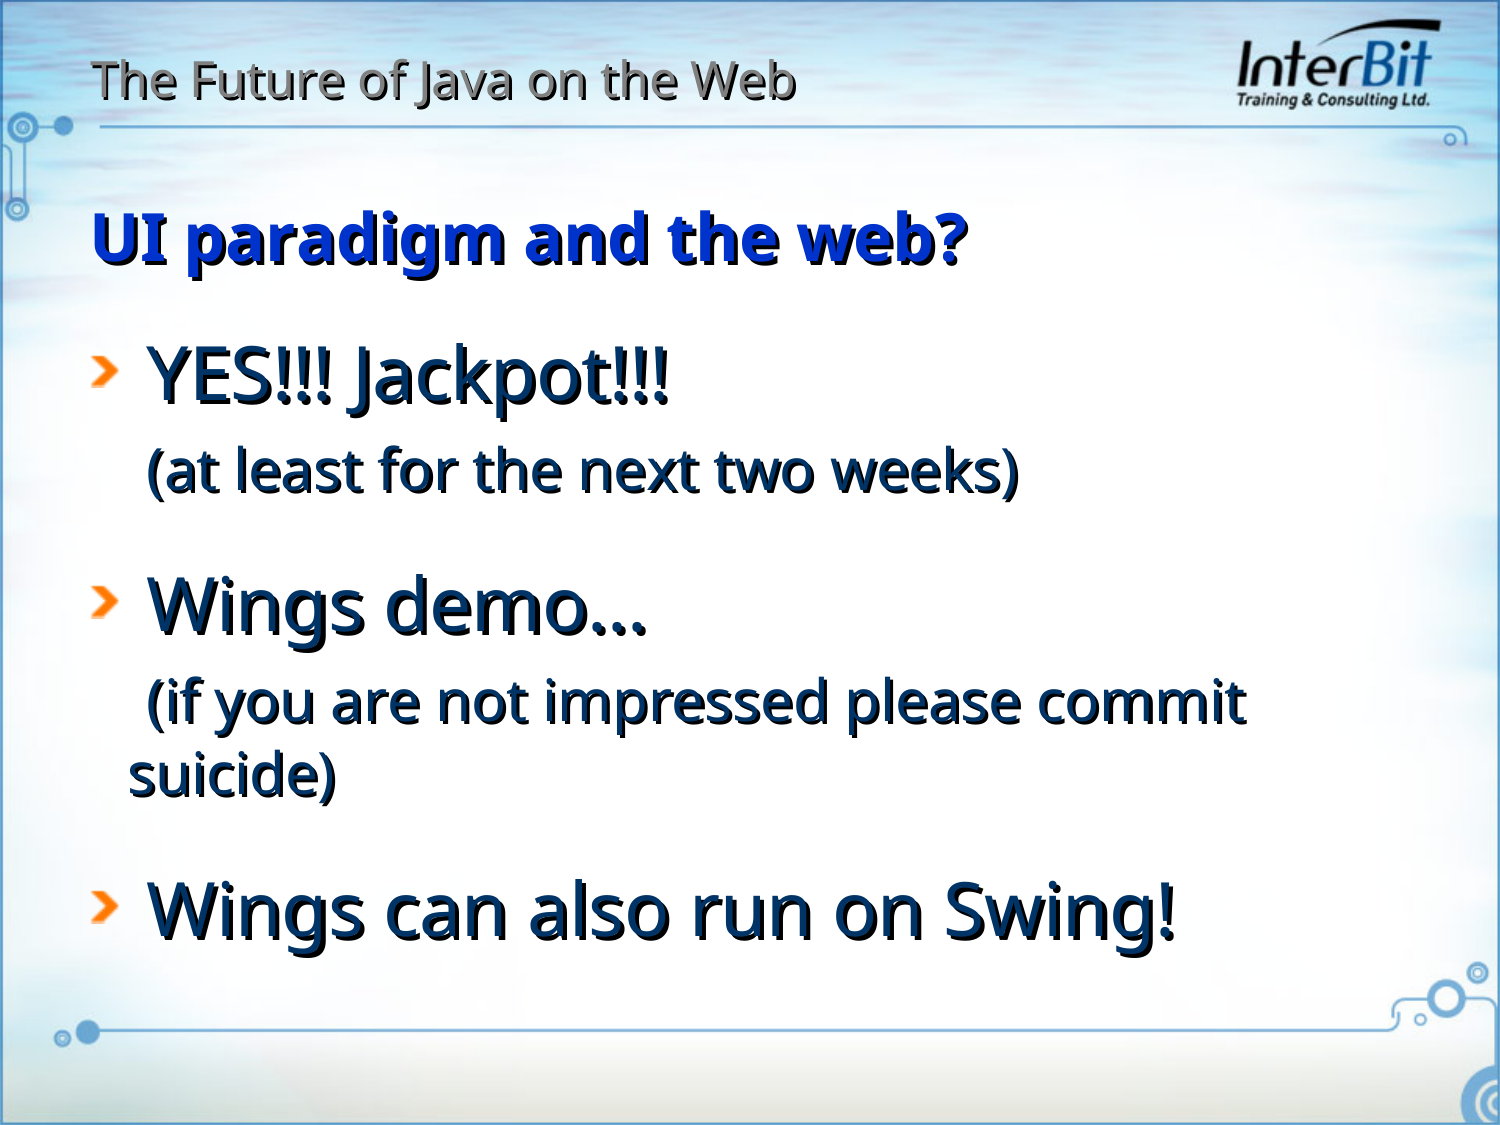

# The Future of Java on the Web
UI paradigm and the web?
 YES!!! Jackpot!!!
 (at least for the next two weeks)
 Wings demo...
 (if you are not impressed please commit suicide)
 Wings can also run on Swing!